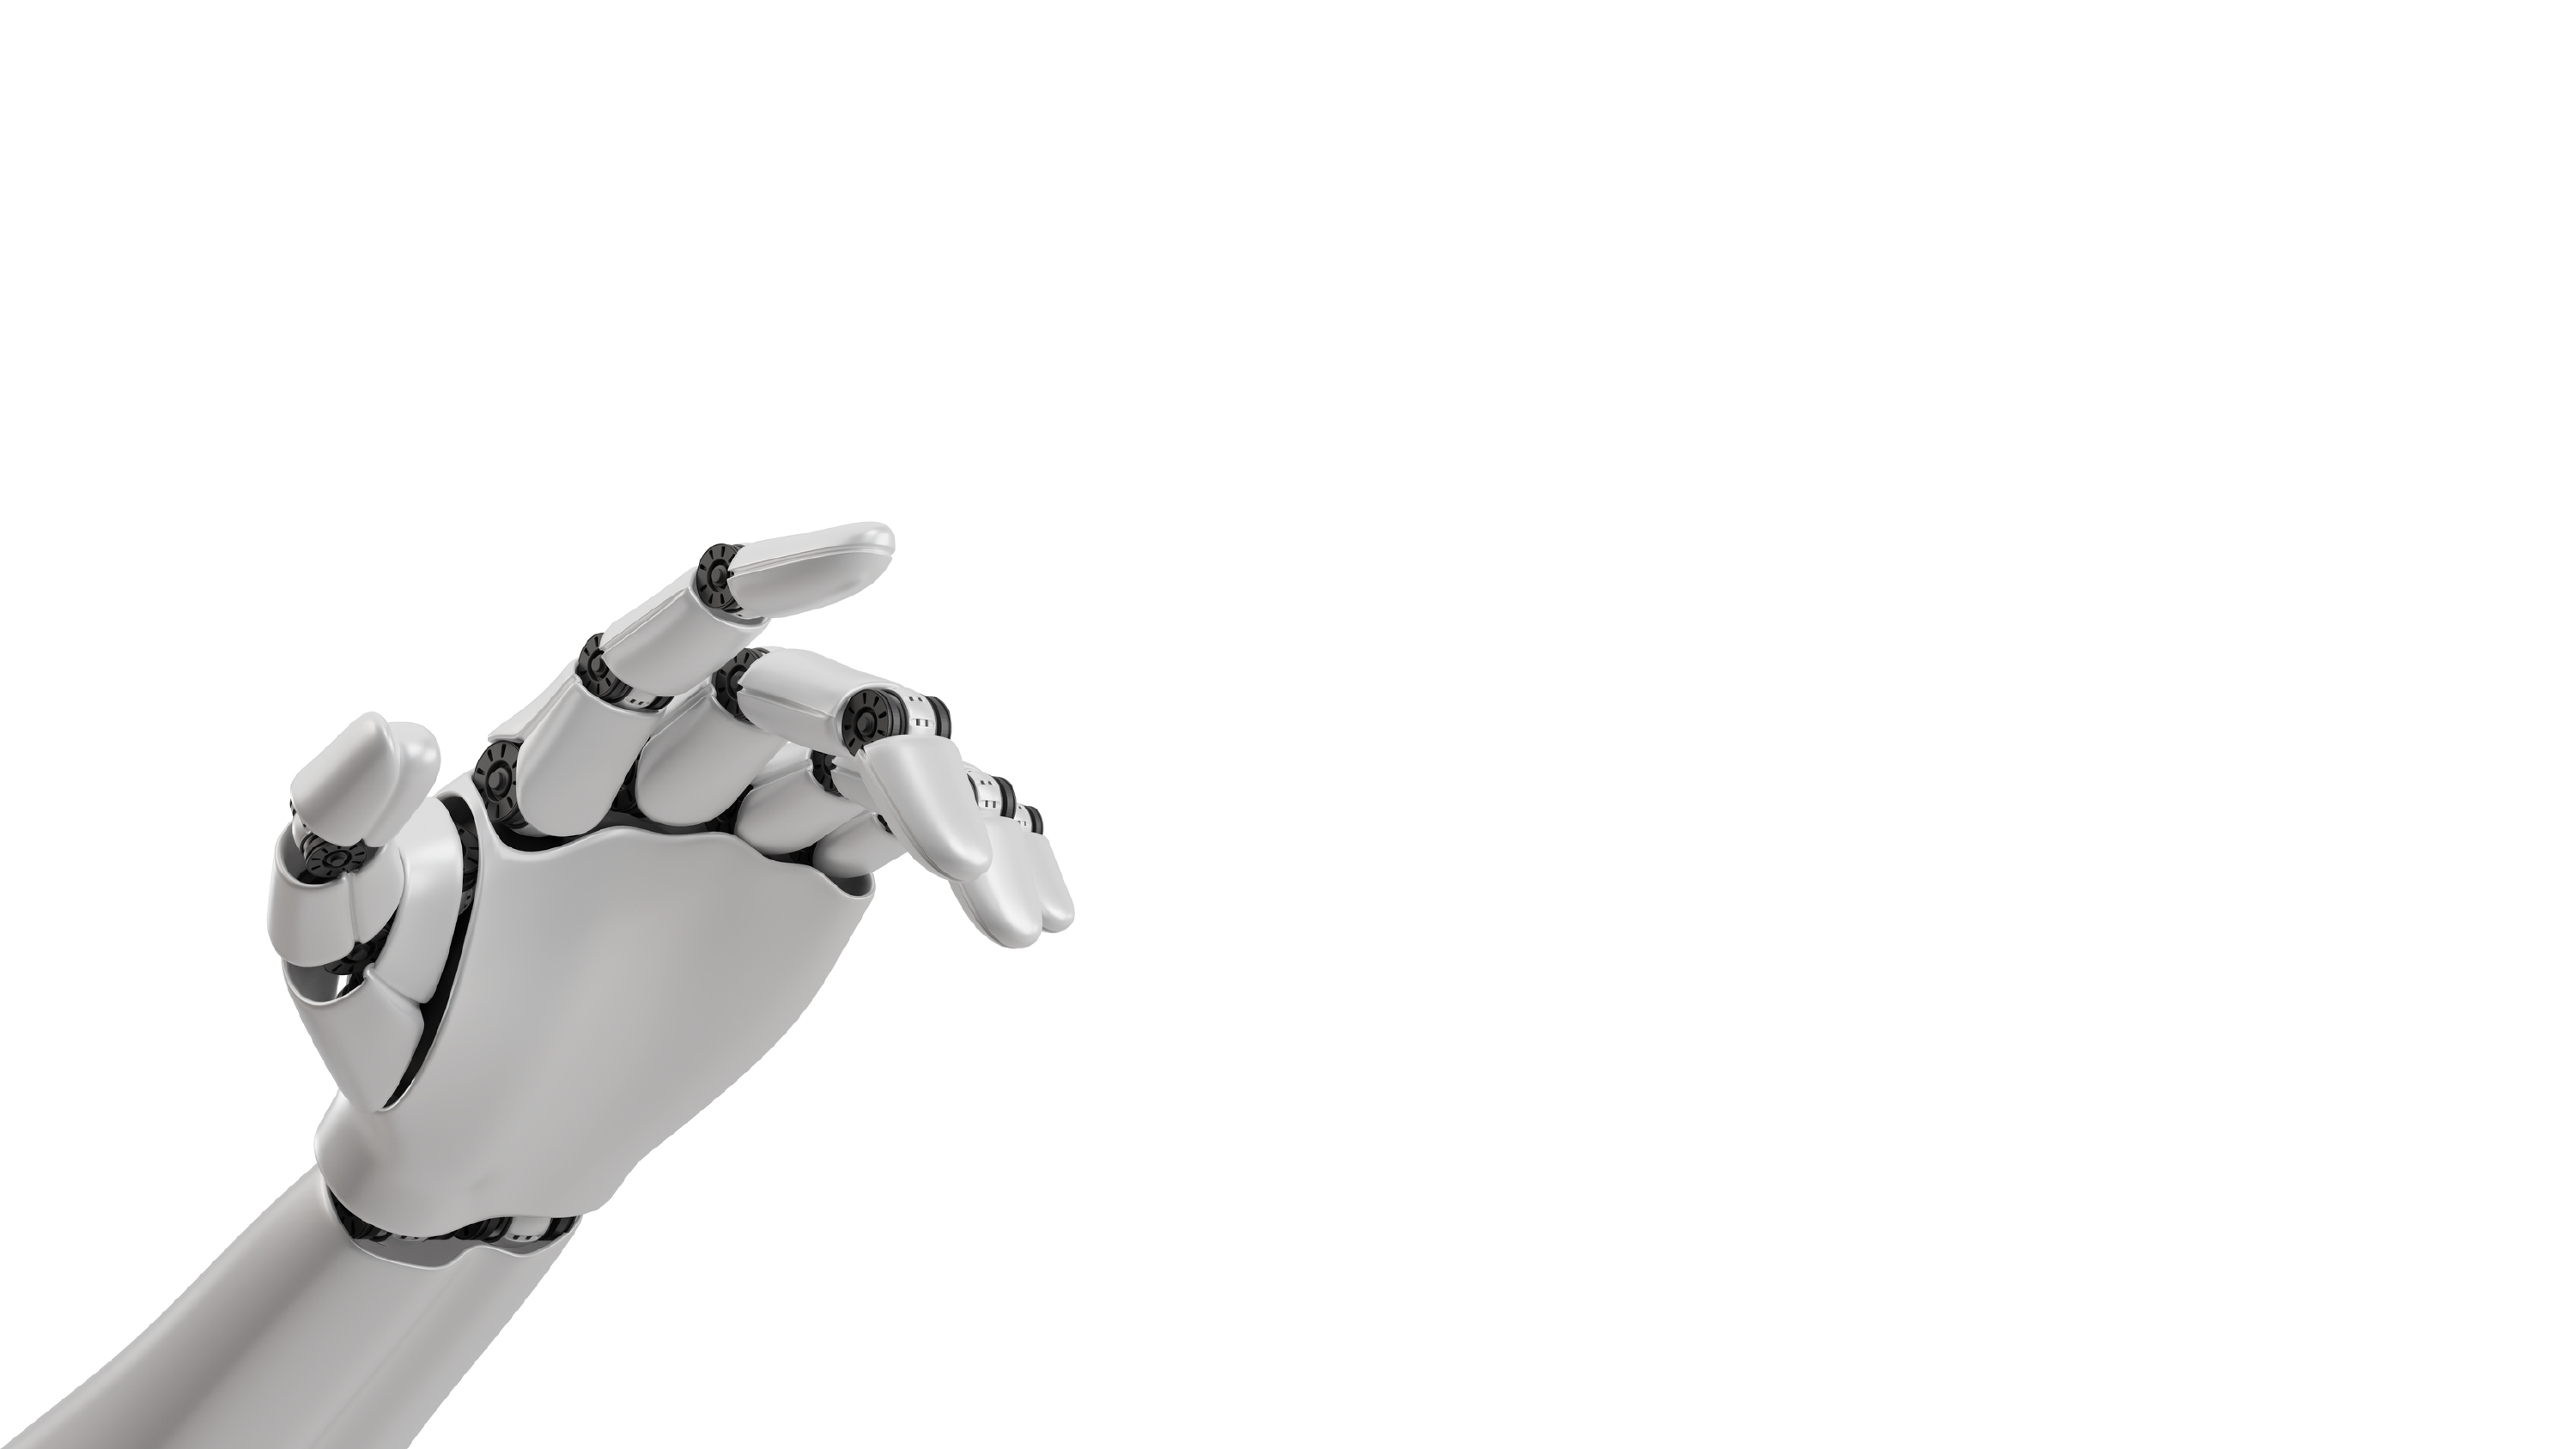

INTRODUCCIÓN
El robo de información, también conocido como robo de datos o robo digital, es la sustracción o transferencia ilegal de información personal, confidencial o financiera sin el consentimiento del propietario. Esto puede incluir desde contraseñas y datos bancarios hasta algoritmos de software o tecnologías patentadas. Se considera una violación grave de la seguridad y la privacidad, con consecuencias potencialmente severas tanto para individuos como para organizaciones.